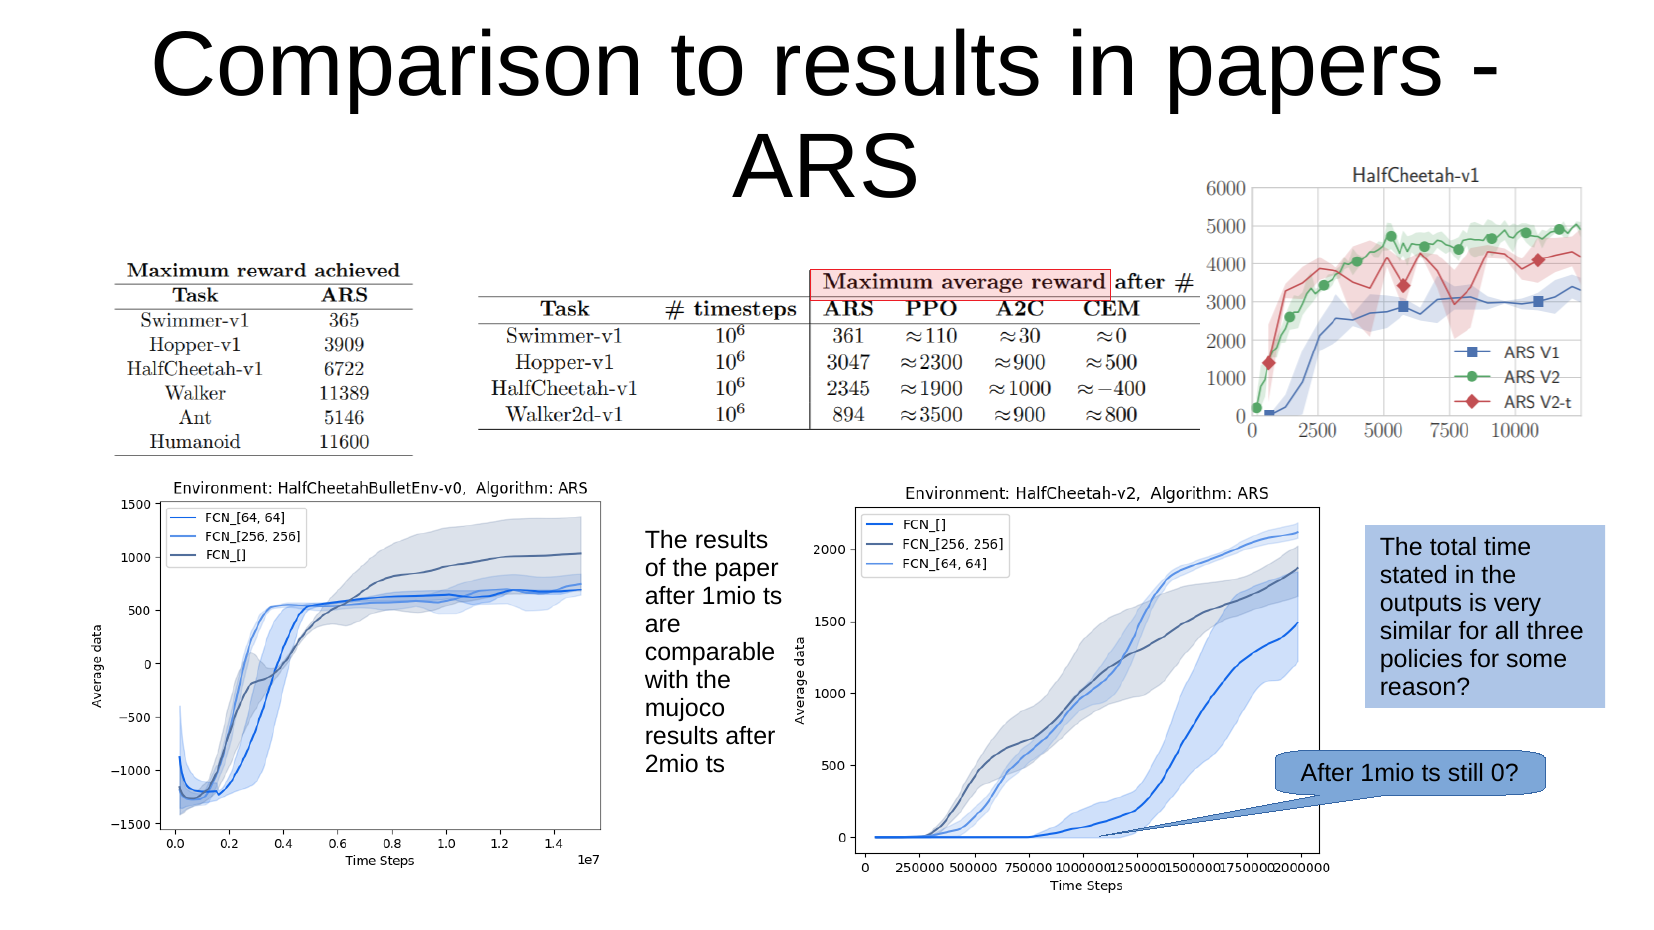

# Comparison to results in papers - ARS
The results of the paper after 1mio ts are comparable with the mujoco results after 2mio ts
The total time stated in the outputs is very similar for all three policies for some reason?
After 1mio ts still 0?